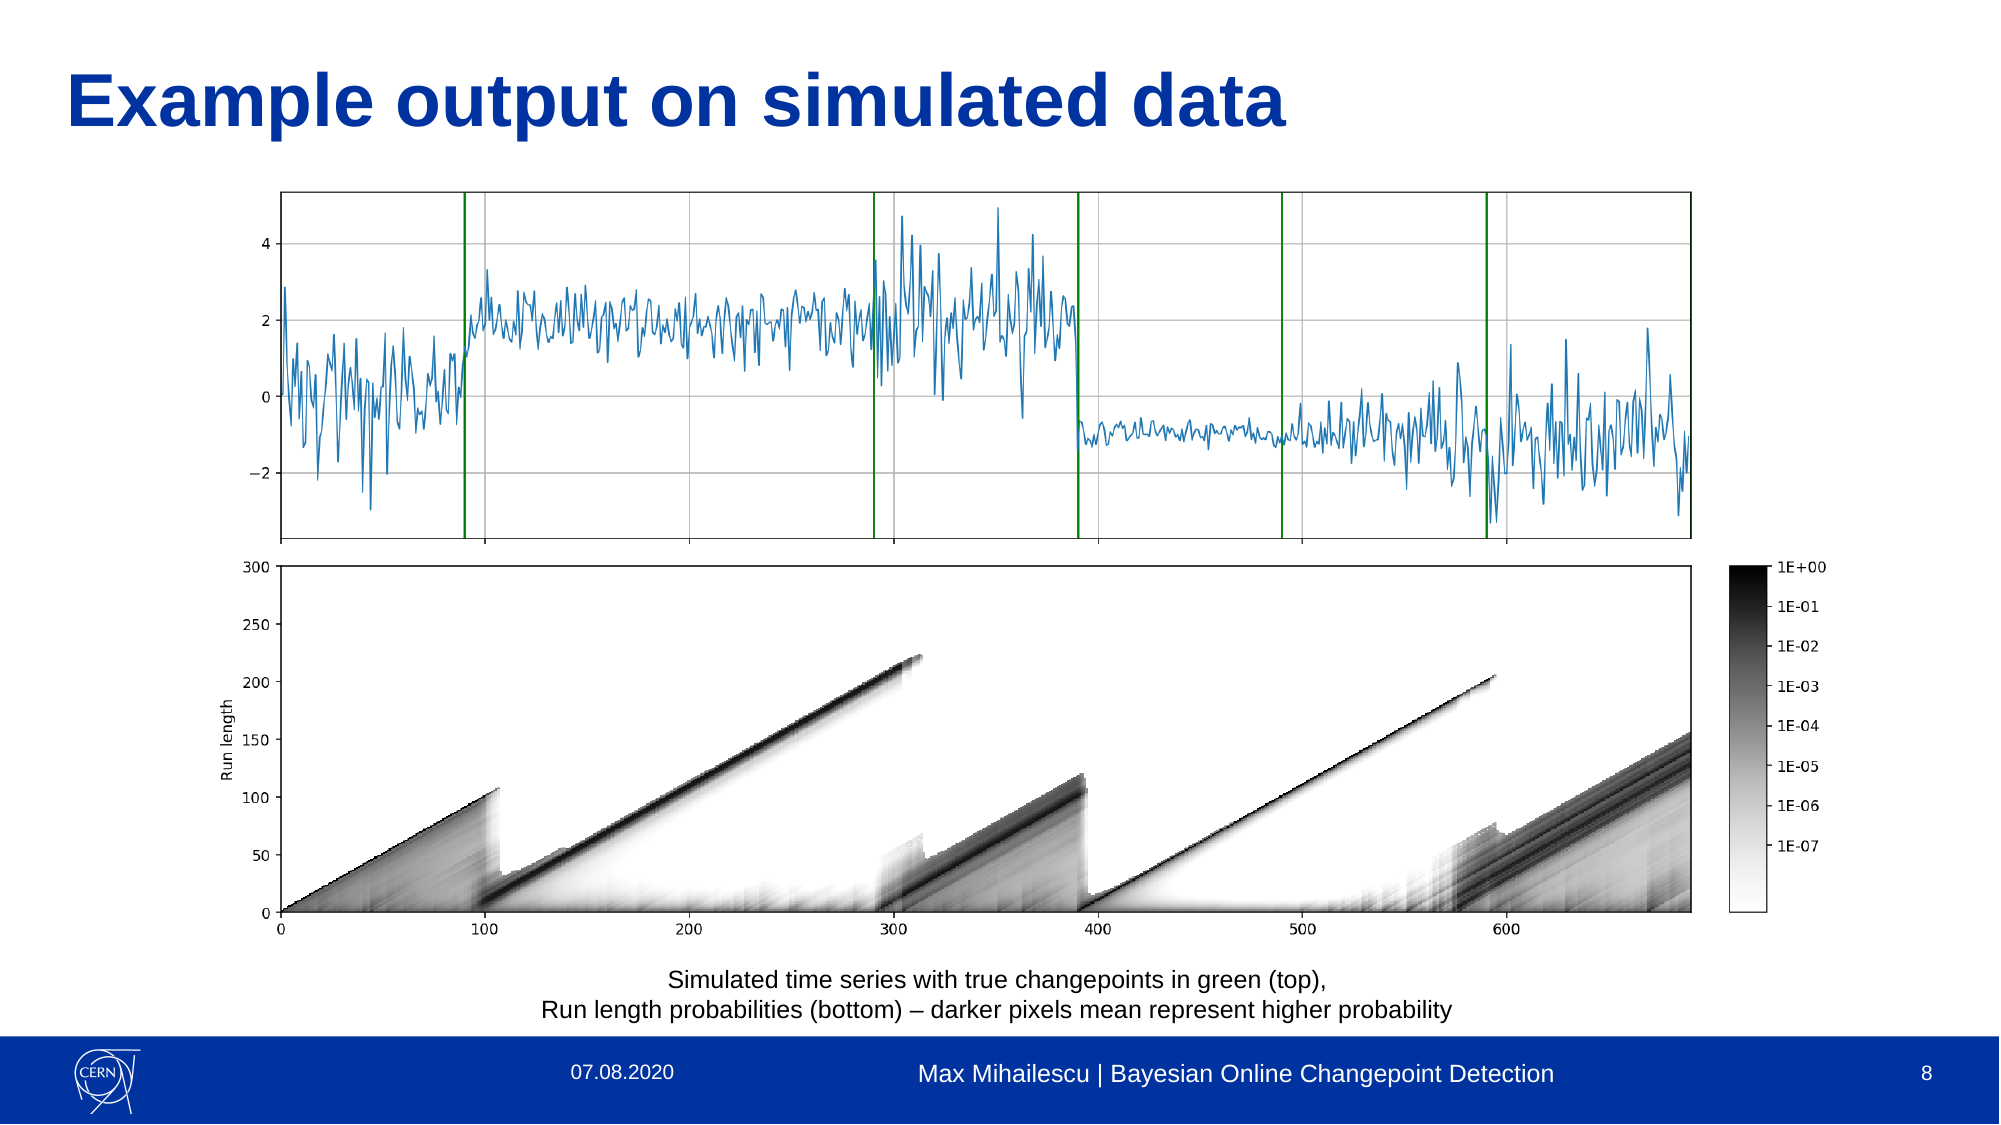

Example output on simulated data
Simulated time series with true changepoints in green (top),
Run length probabilities (bottom) – darker pixels mean represent higher probability
07.08.2020
Max Mihailescu | Bayesian Online Changepoint Detection